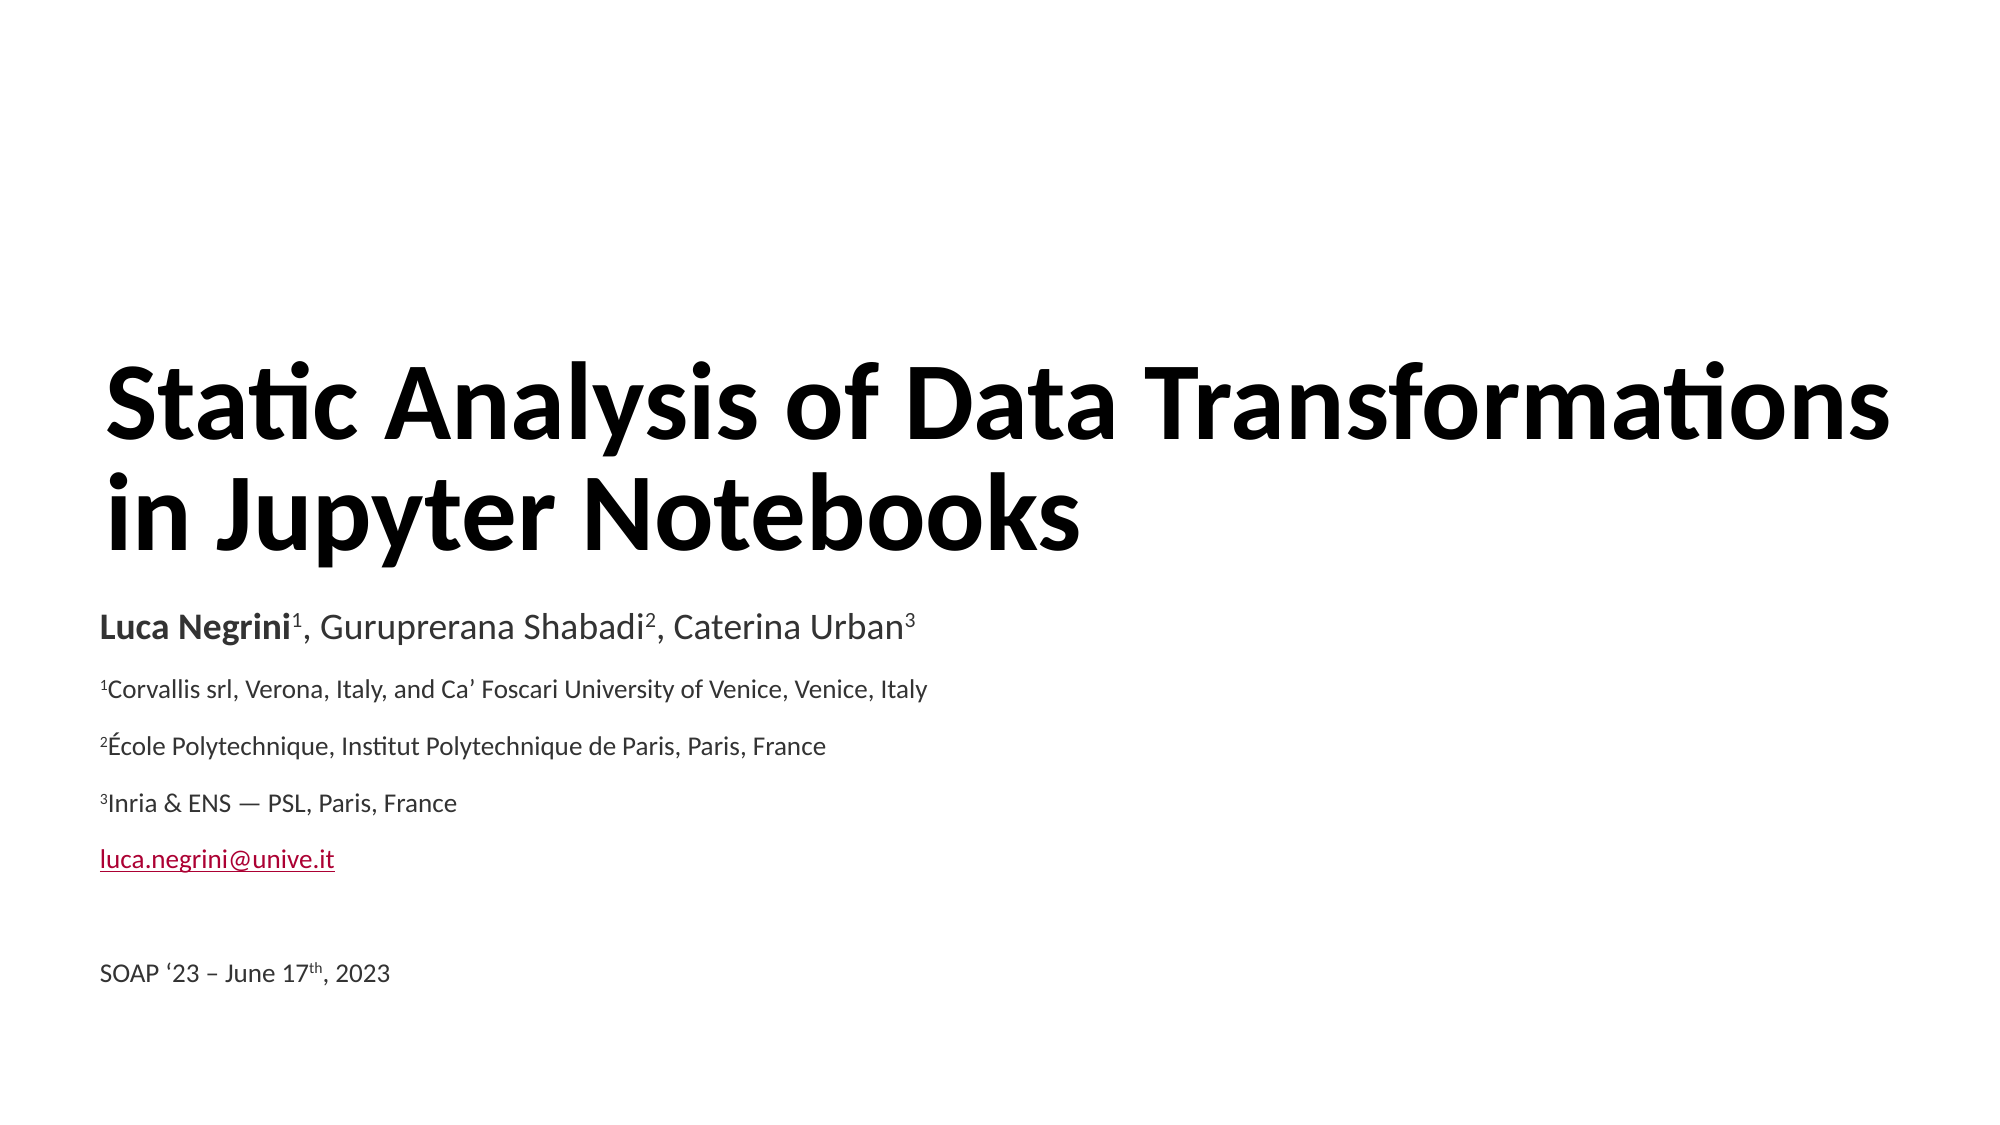

# Static Analysis of Data Transformations in Jupyter Notebooks
Luca Negrini1, Guruprerana Shabadi2, Caterina Urban3
1Corvallis srl, Verona, Italy, and Ca’ Foscari University of Venice, Venice, Italy
2École Polytechnique, Institut Polytechnique de Paris, Paris, France
3Inria & ENS — PSL, Paris, France
luca.negrini@unive.it
SOAP ‘23 – June 17th, 2023